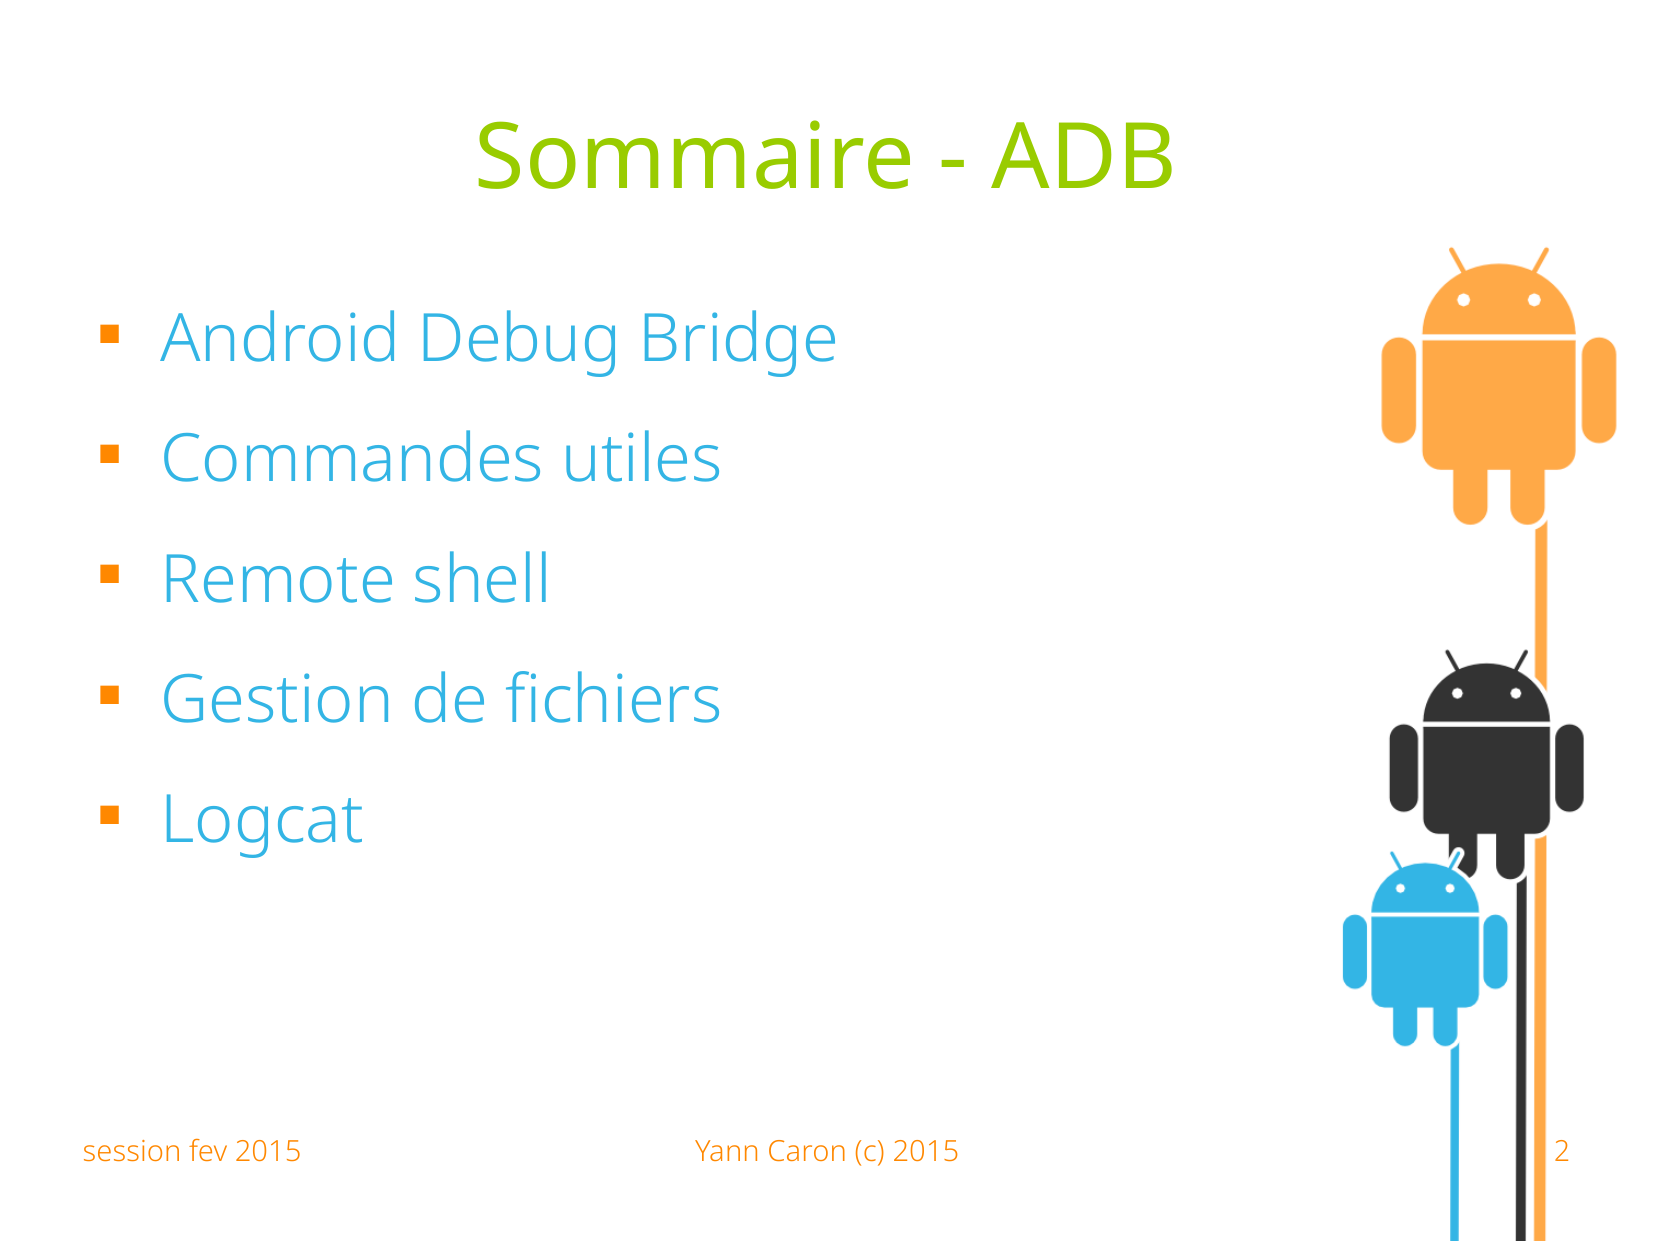

# Sommaire - ADB
Android Debug Bridge
Commandes utiles
Remote shell
Gestion de fichiers
Logcat
session fev 2015
Yann Caron (c) 2015
2